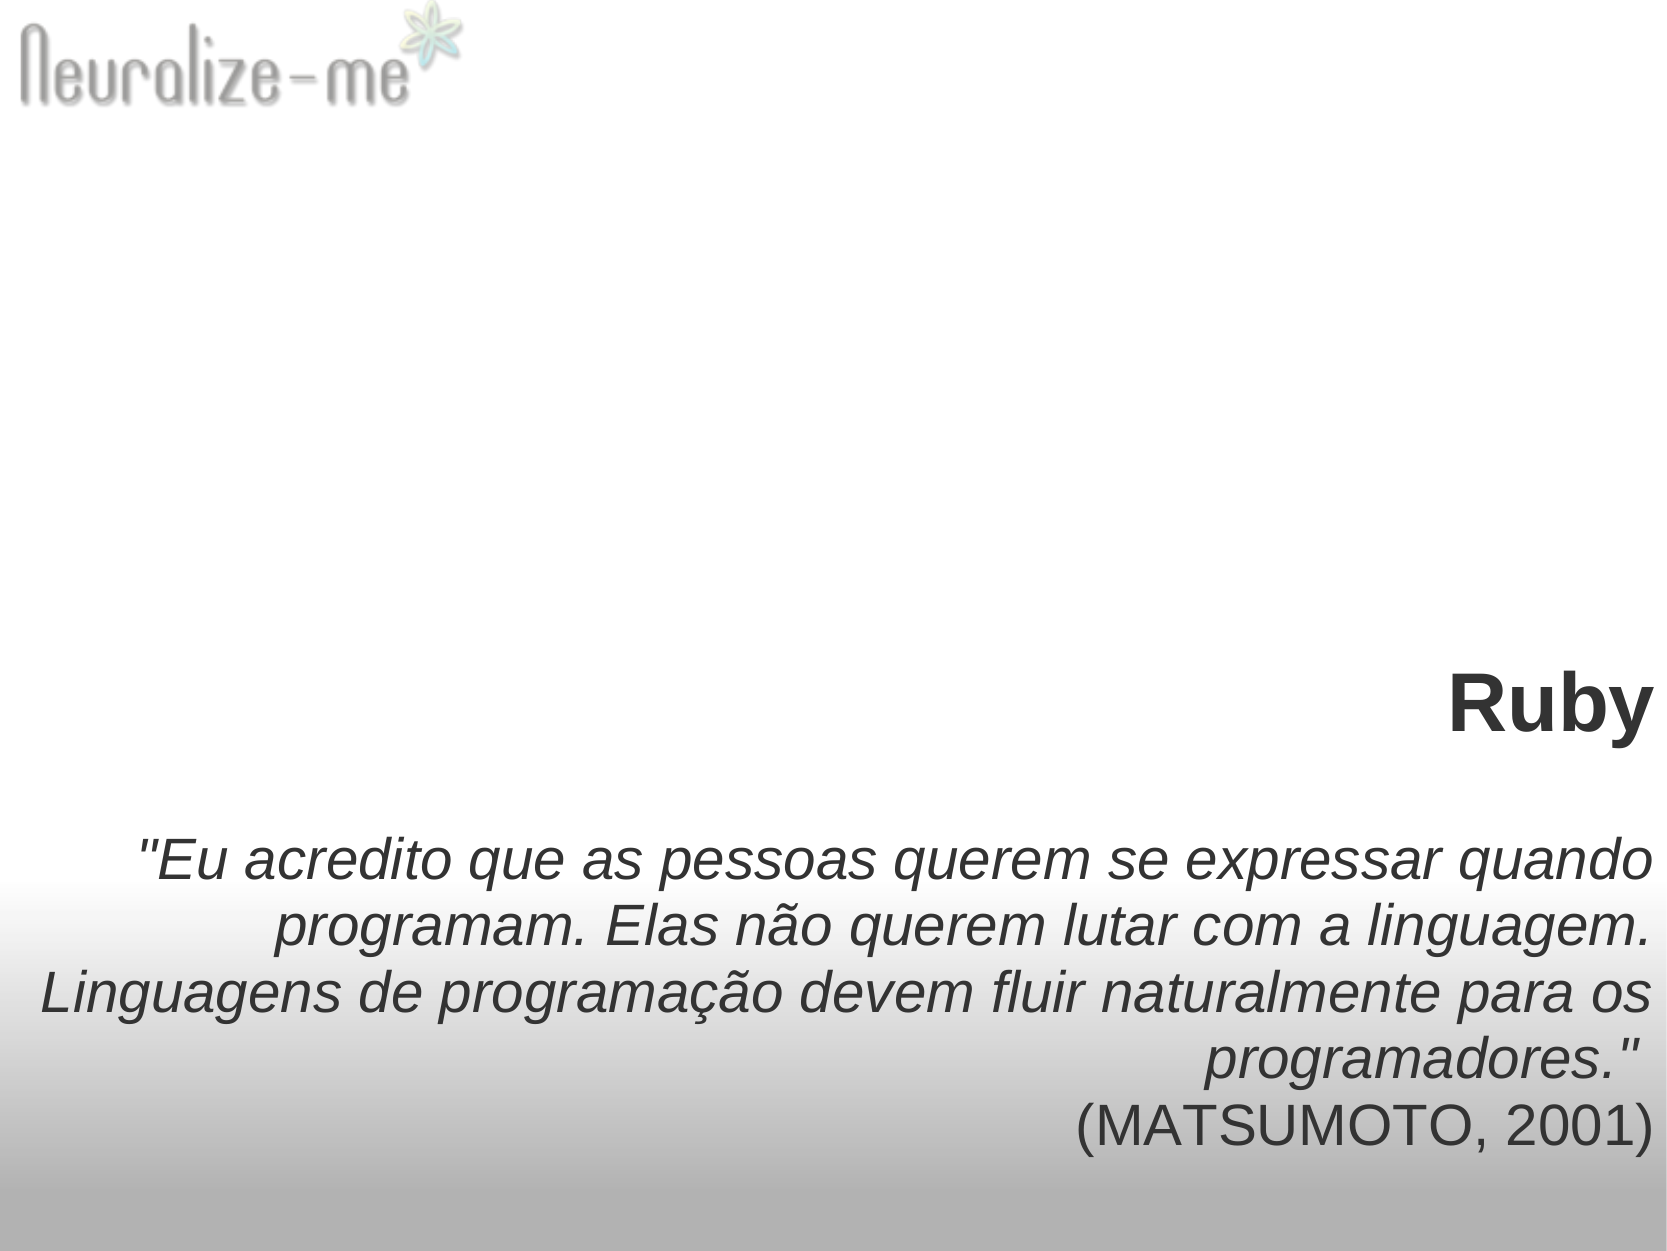

# Ruby   "Eu acredito que as pessoas querem se expressar quando programam. Elas não querem lutar com a linguagem. Linguagens de programação devem fluir naturalmente para os programadores." (MATSUMOTO, 2001)